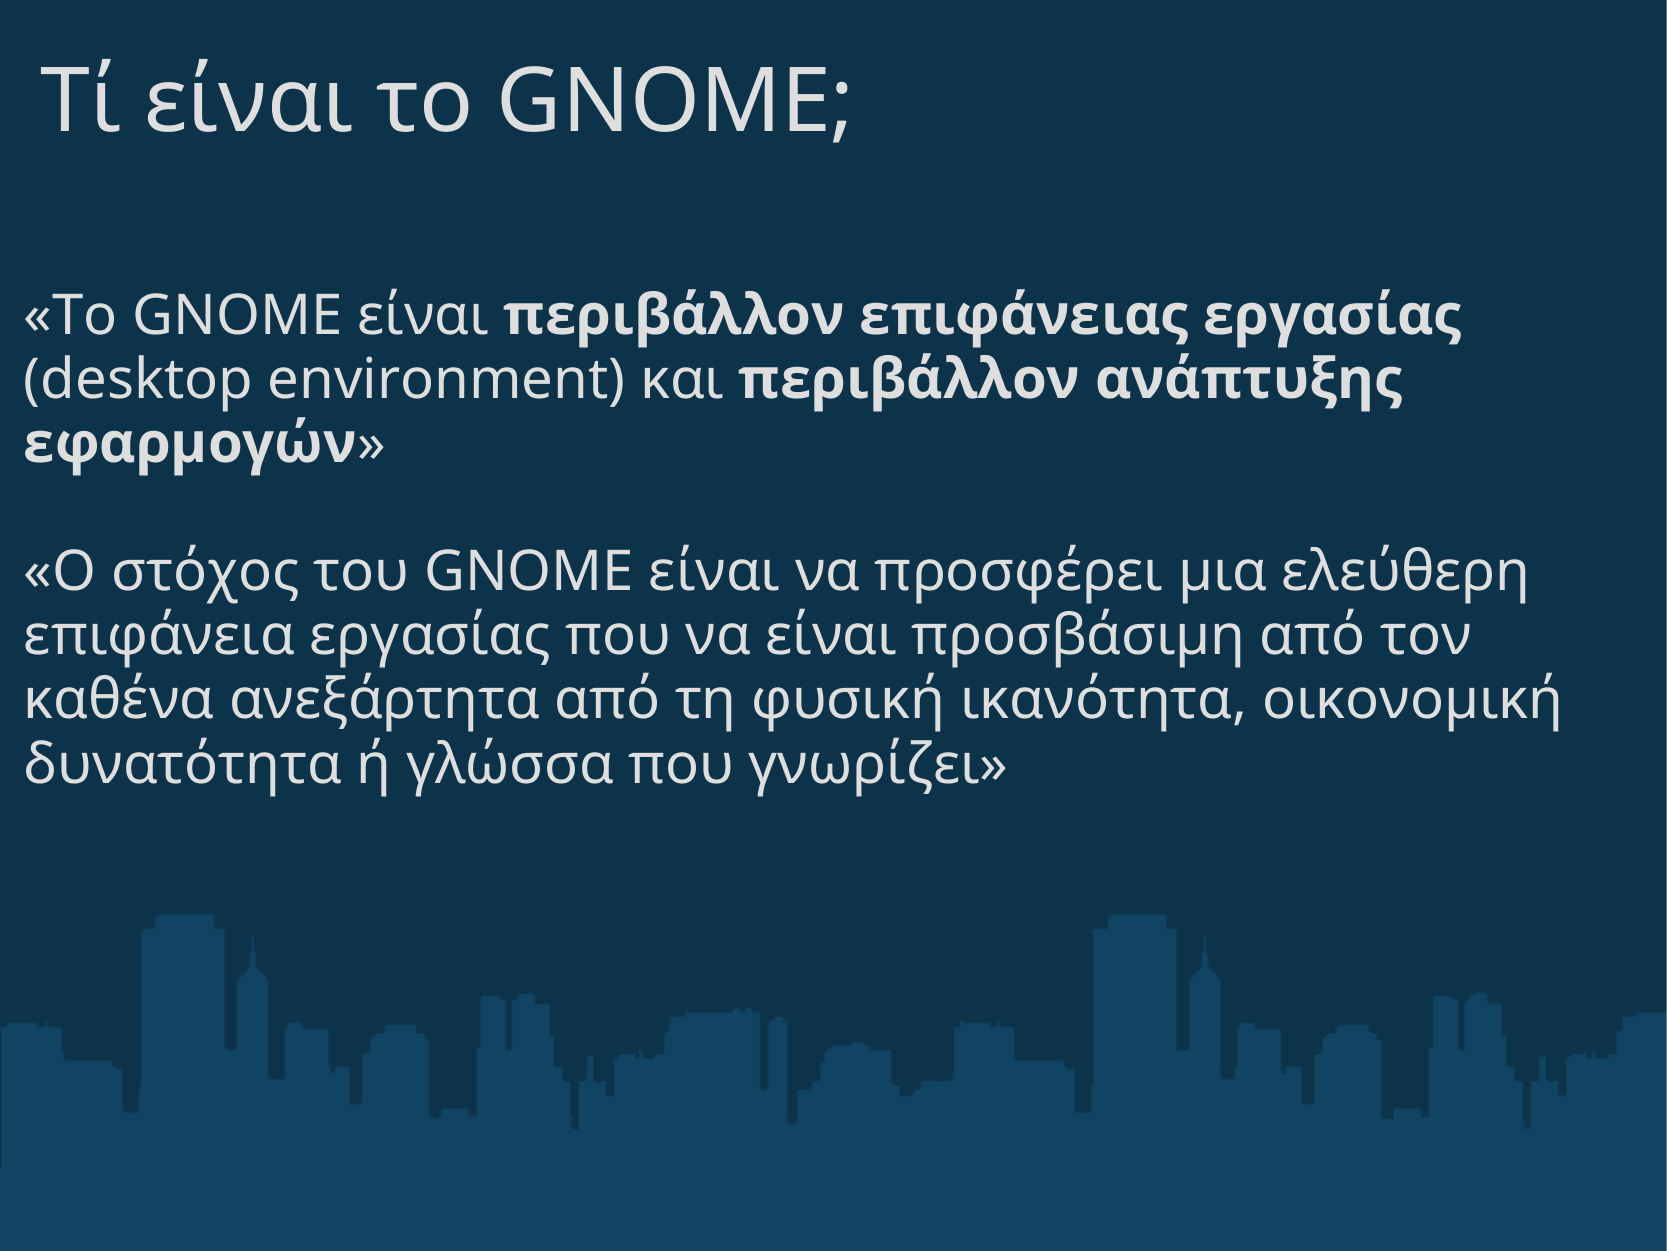

# Τί είναι το GNOME;
«Το GNOME είναι περιβάλλον επιφάνειας εργασίας (desktop environment) και περιβάλλον ανάπτυξης εφαρμογών»
«Ο στόχος του GNOME είναι να προσφέρει μια ελεύθερη επιφάνεια εργασίας που να είναι προσβάσιμη από τον καθένα ανεξάρτητα από τη φυσική ικανότητα, οικονομική δυνατότητα ή γλώσσα που γνωρίζει»